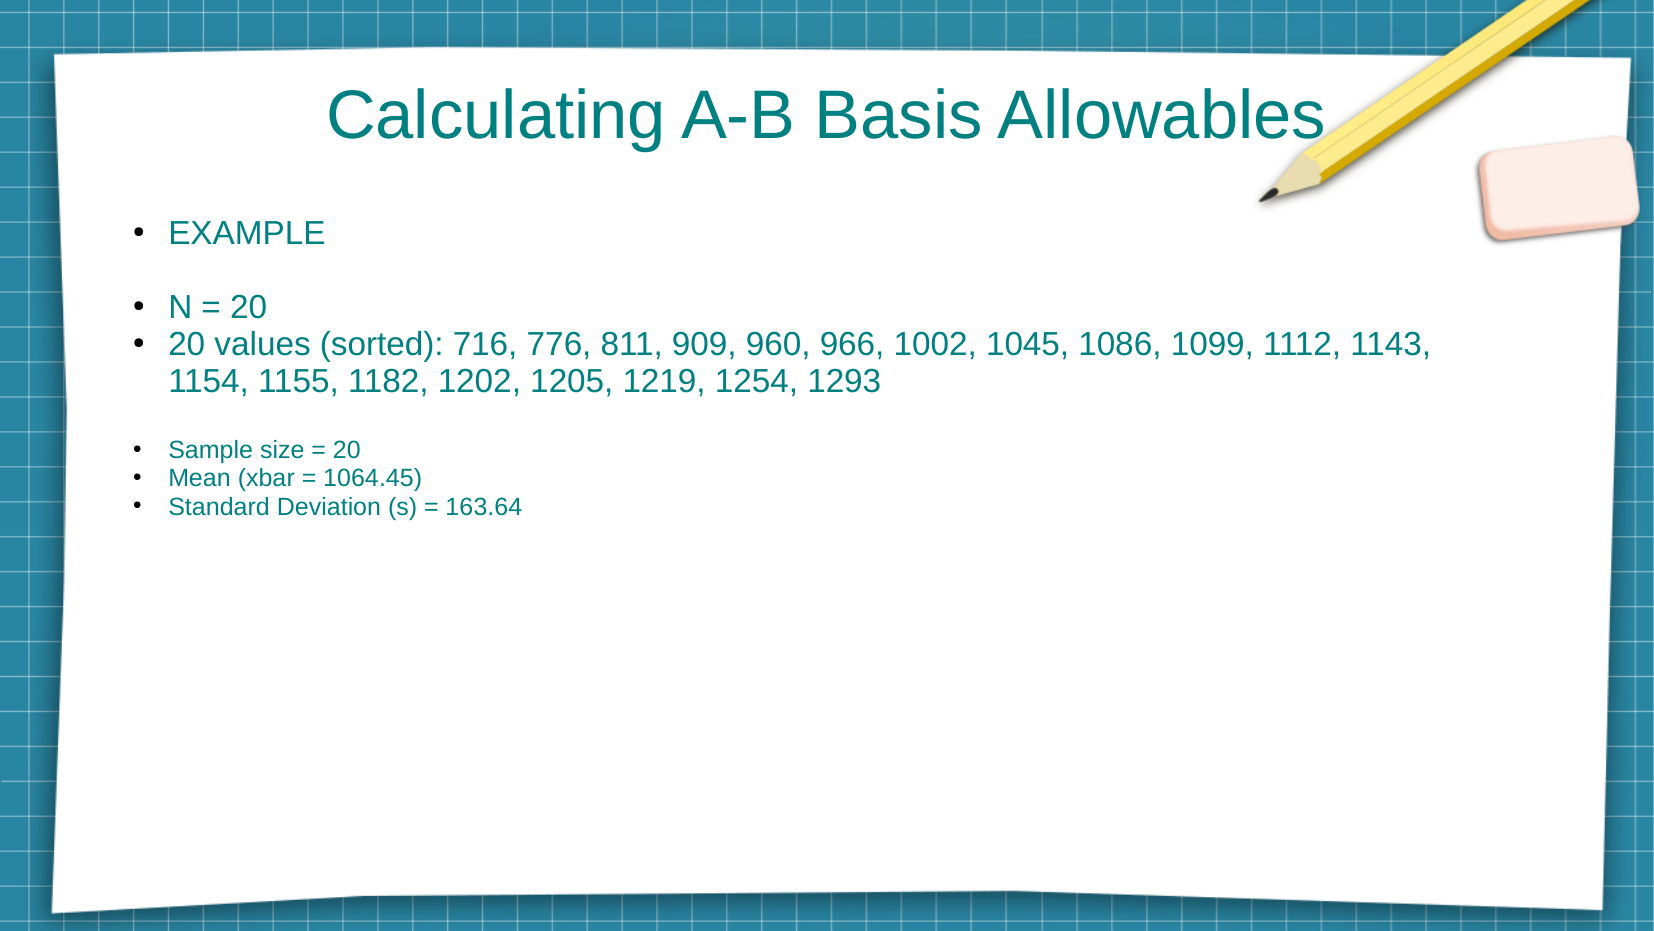

# Calculating A-B Basis Allowables
EXAMPLE
N = 20
20 values (sorted): 716, 776, 811, 909, 960, 966, 1002, 1045, 1086, 1099, 1112, 1143, 1154, 1155, 1182, 1202, 1205, 1219, 1254, 1293
Sample size = 20
Mean (xbar = 1064.45)
Standard Deviation (s) = 163.64